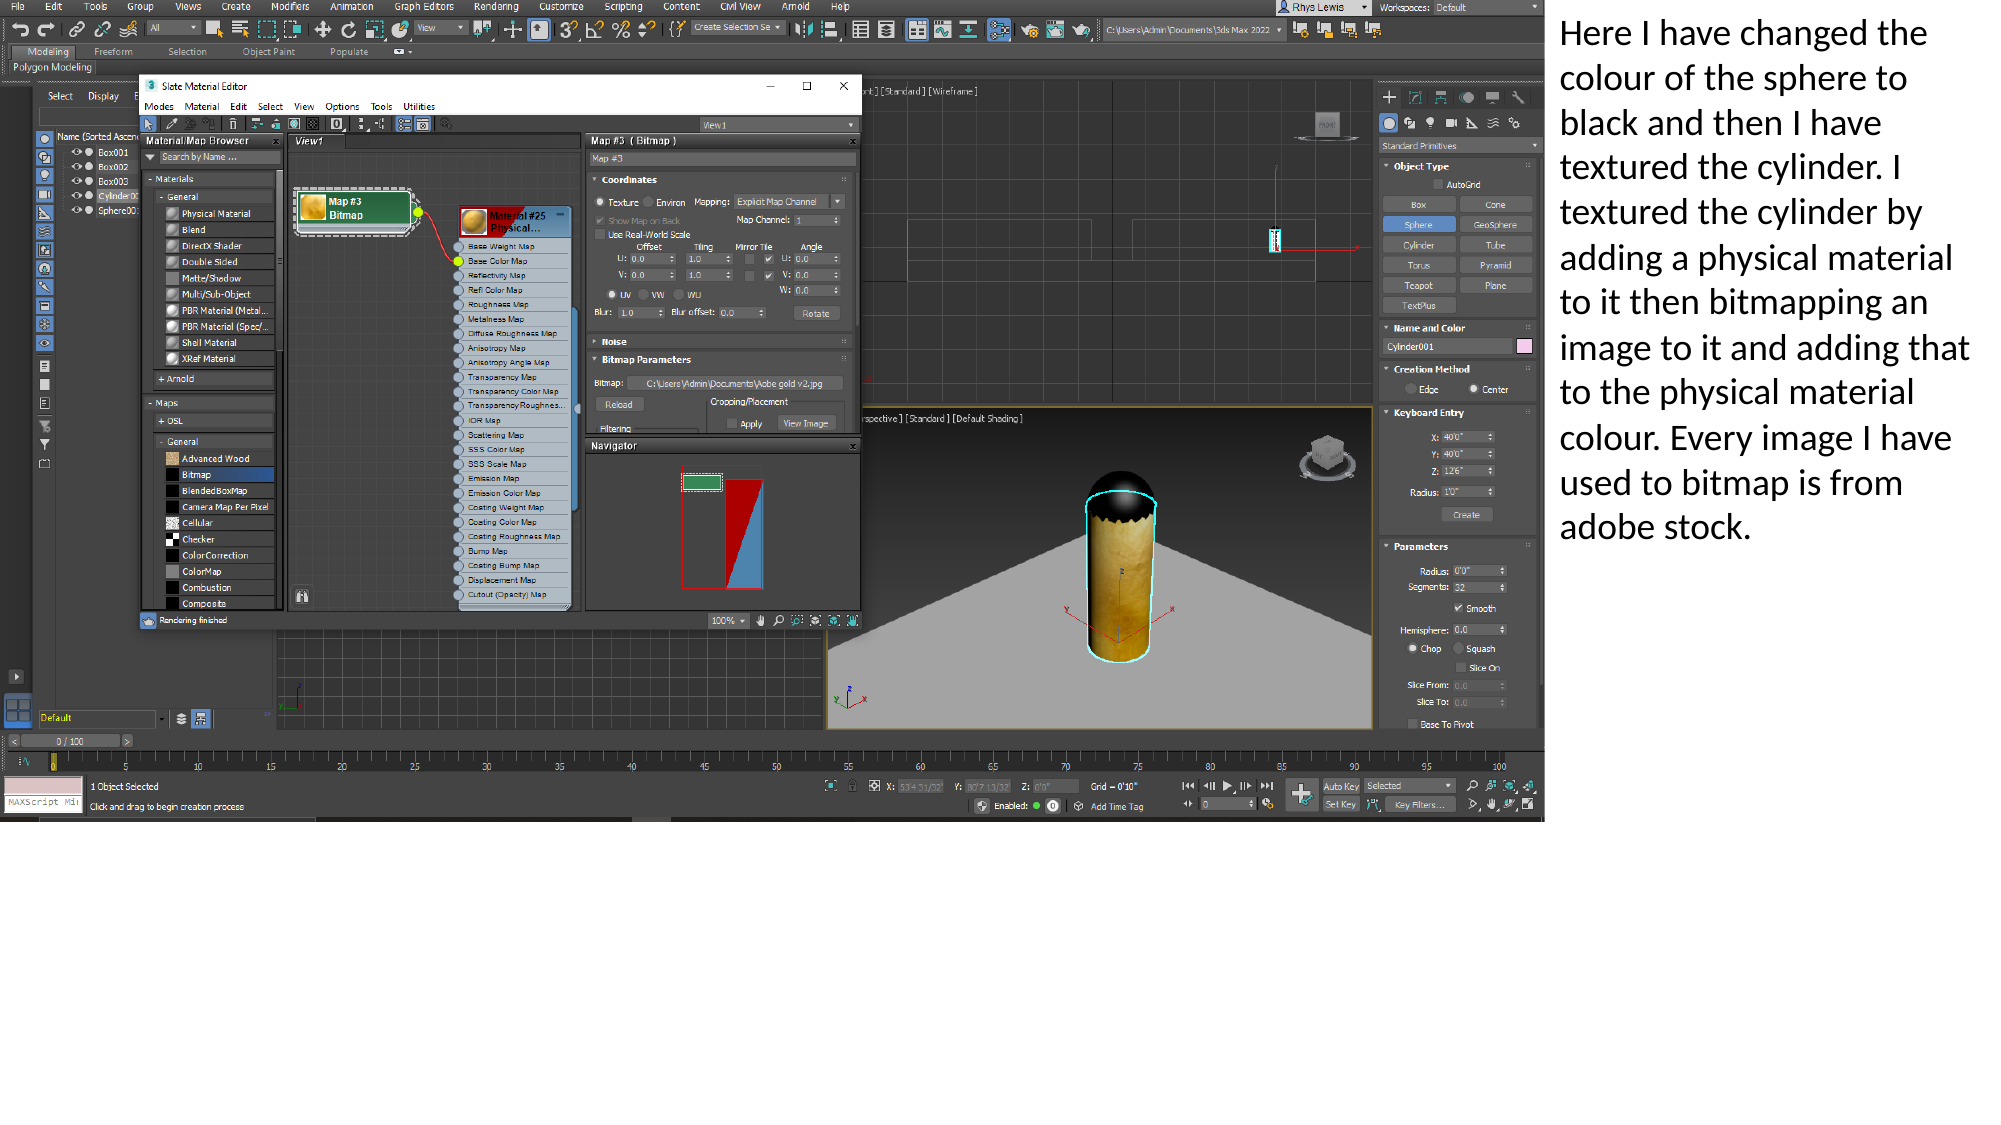

Here I have changed the colour of the sphere to black and then I have textured the cylinder. I textured the cylinder by adding a physical material to it then bitmapping an image to it and adding that to the physical material colour. Every image I have used to bitmap is from adobe stock.